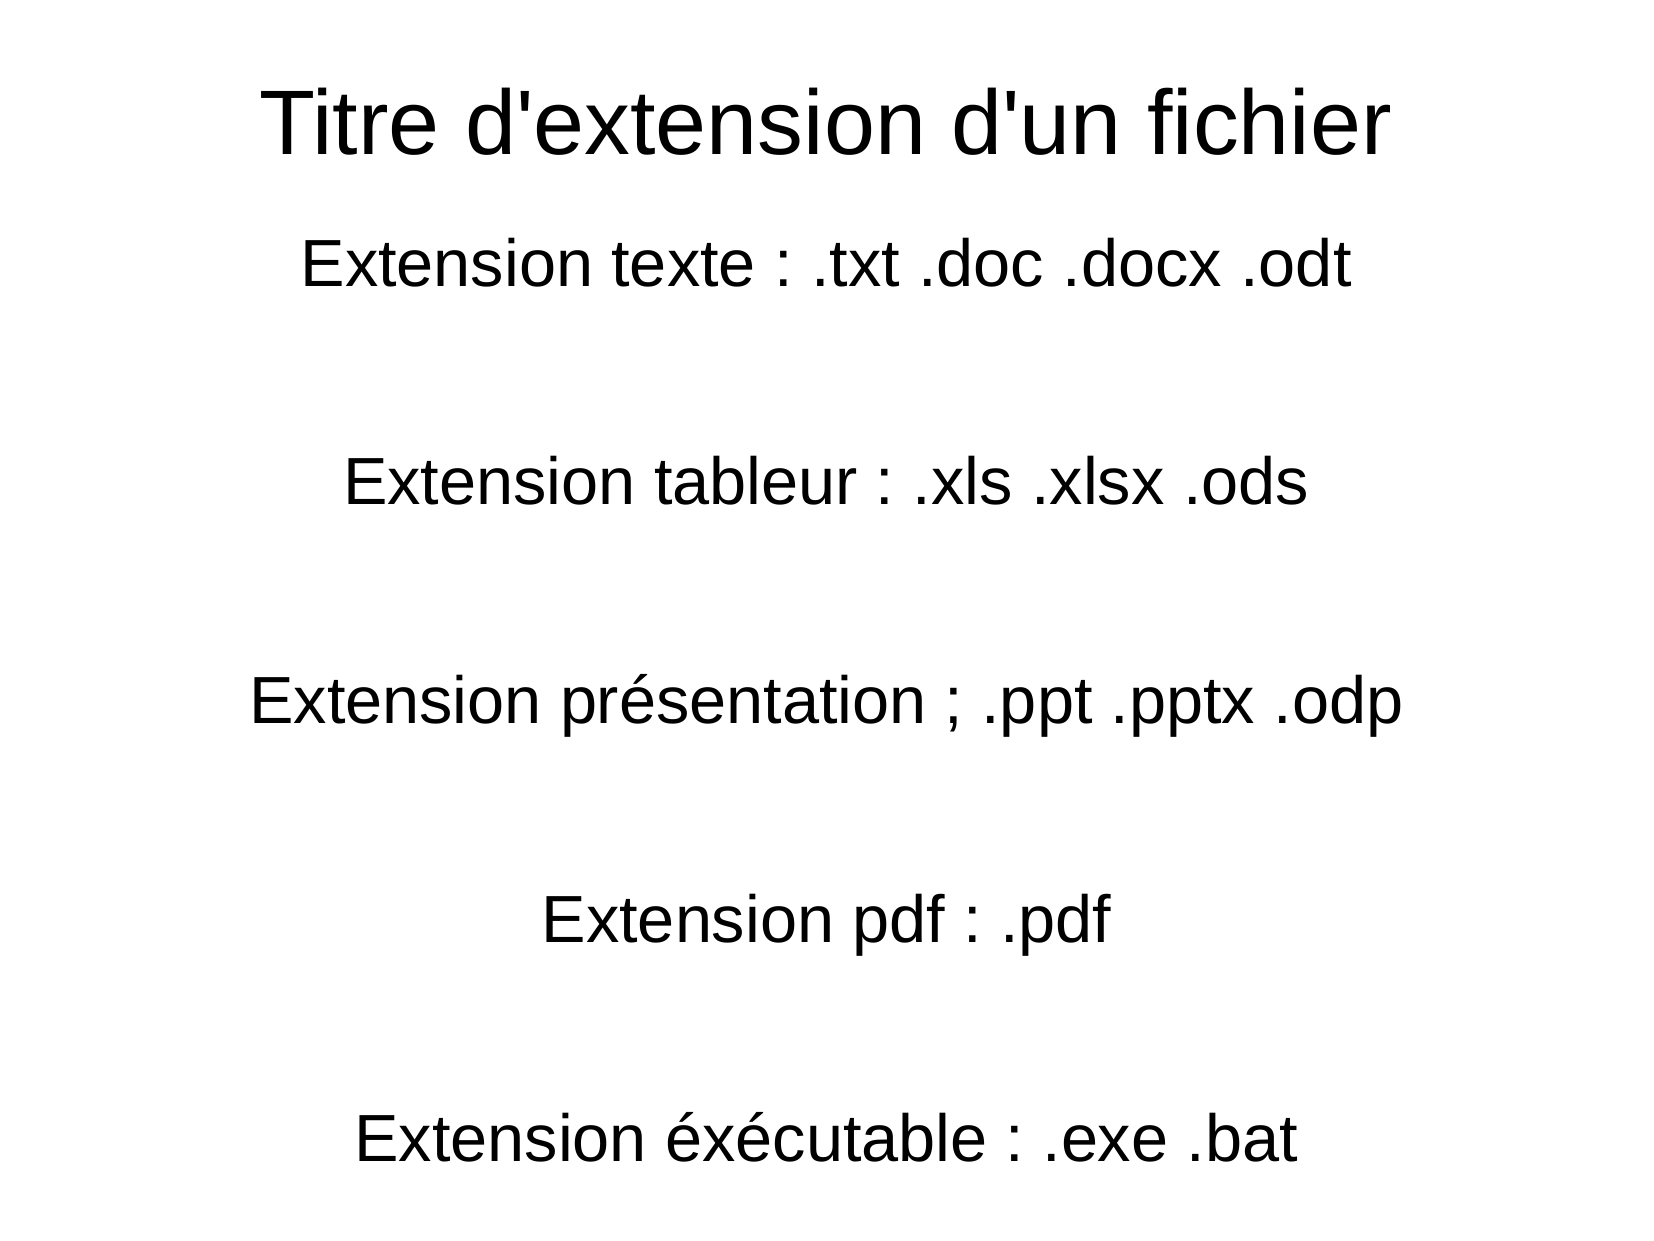

# Titre d'extension d'un fichier
Extension texte : .txt .doc .docx .odt
Extension tableur : .xls .xlsx .ods
Extension présentation ; .ppt .pptx .odp
Extension pdf : .pdf
Extension éxécutable : .exe .bat